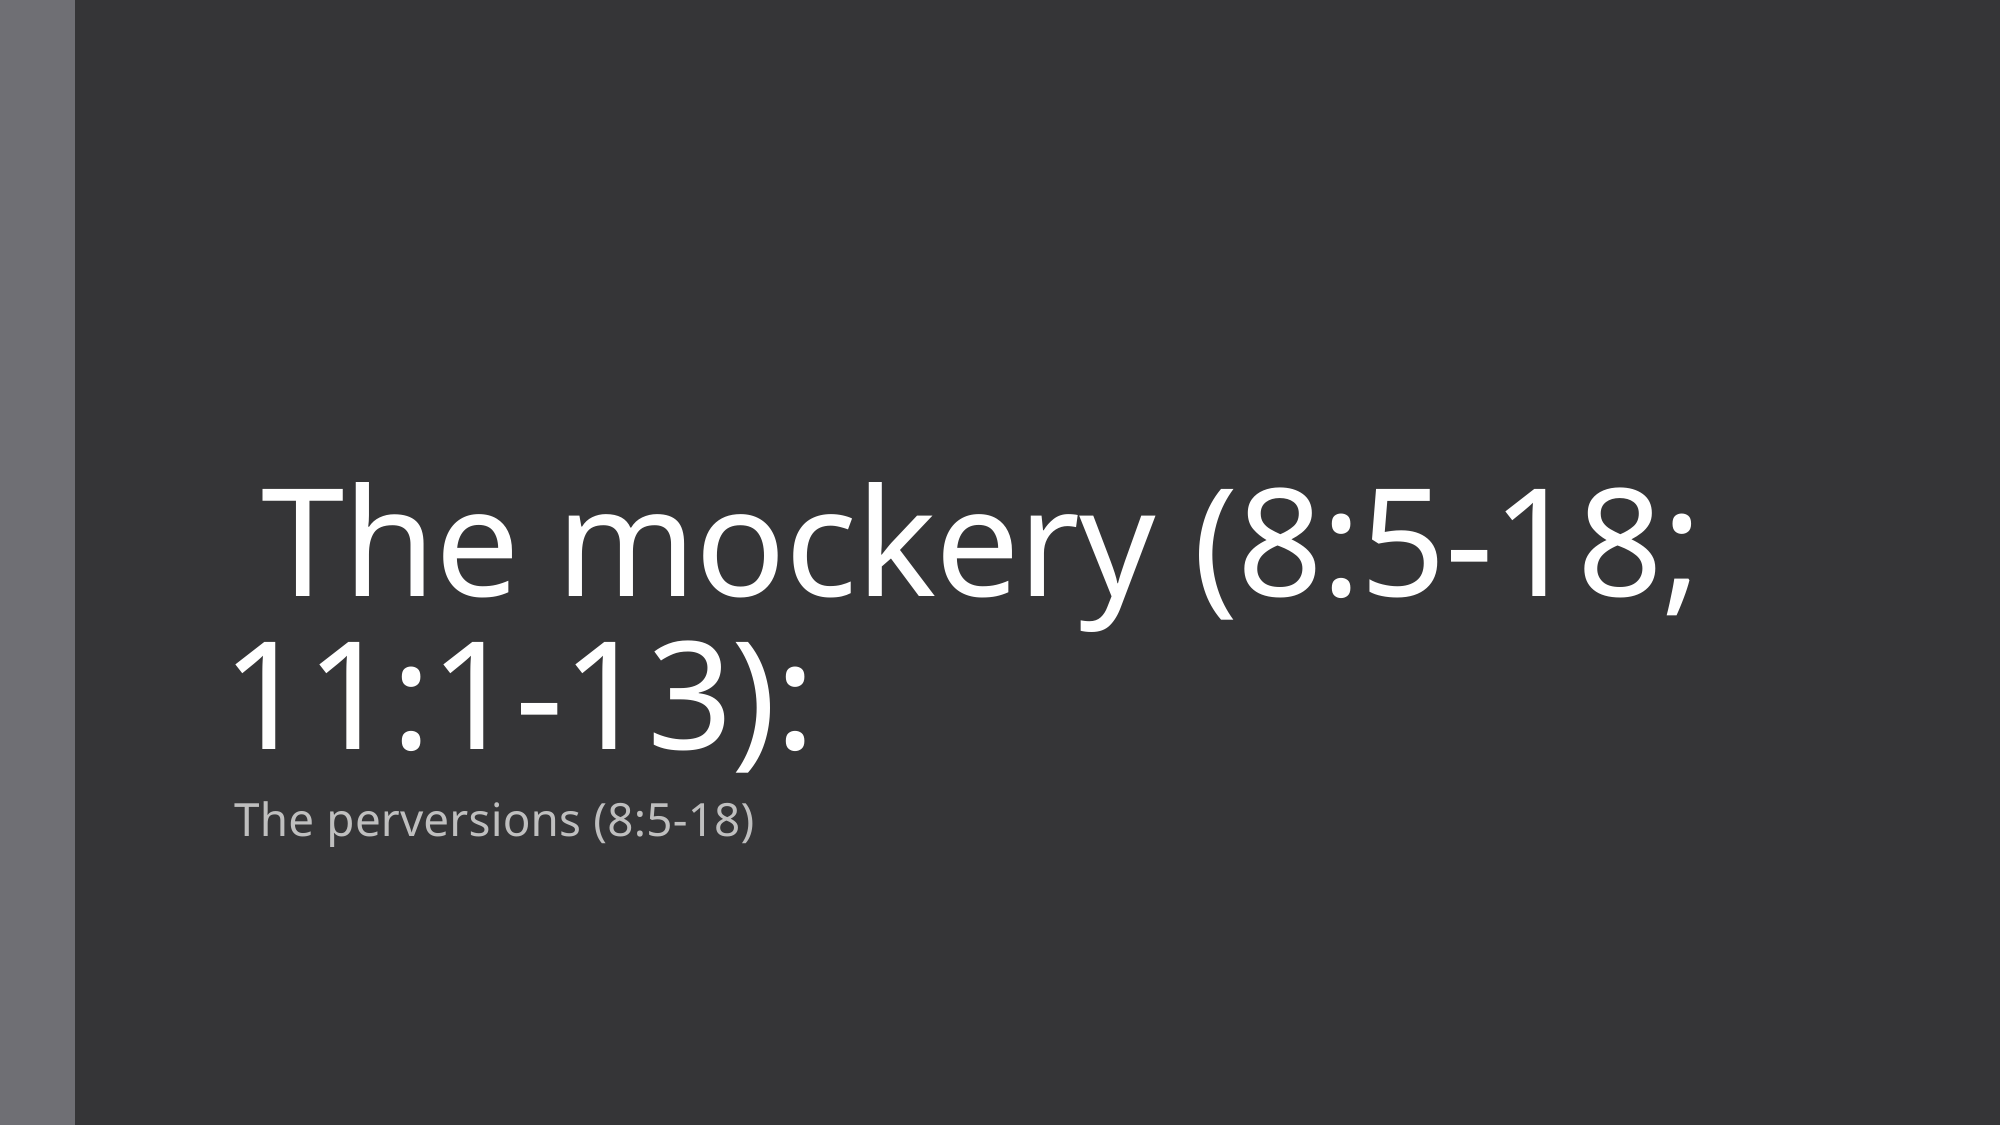

# The mockery (8:5-18; 11:1-13):
 The perversions (8:5-18)